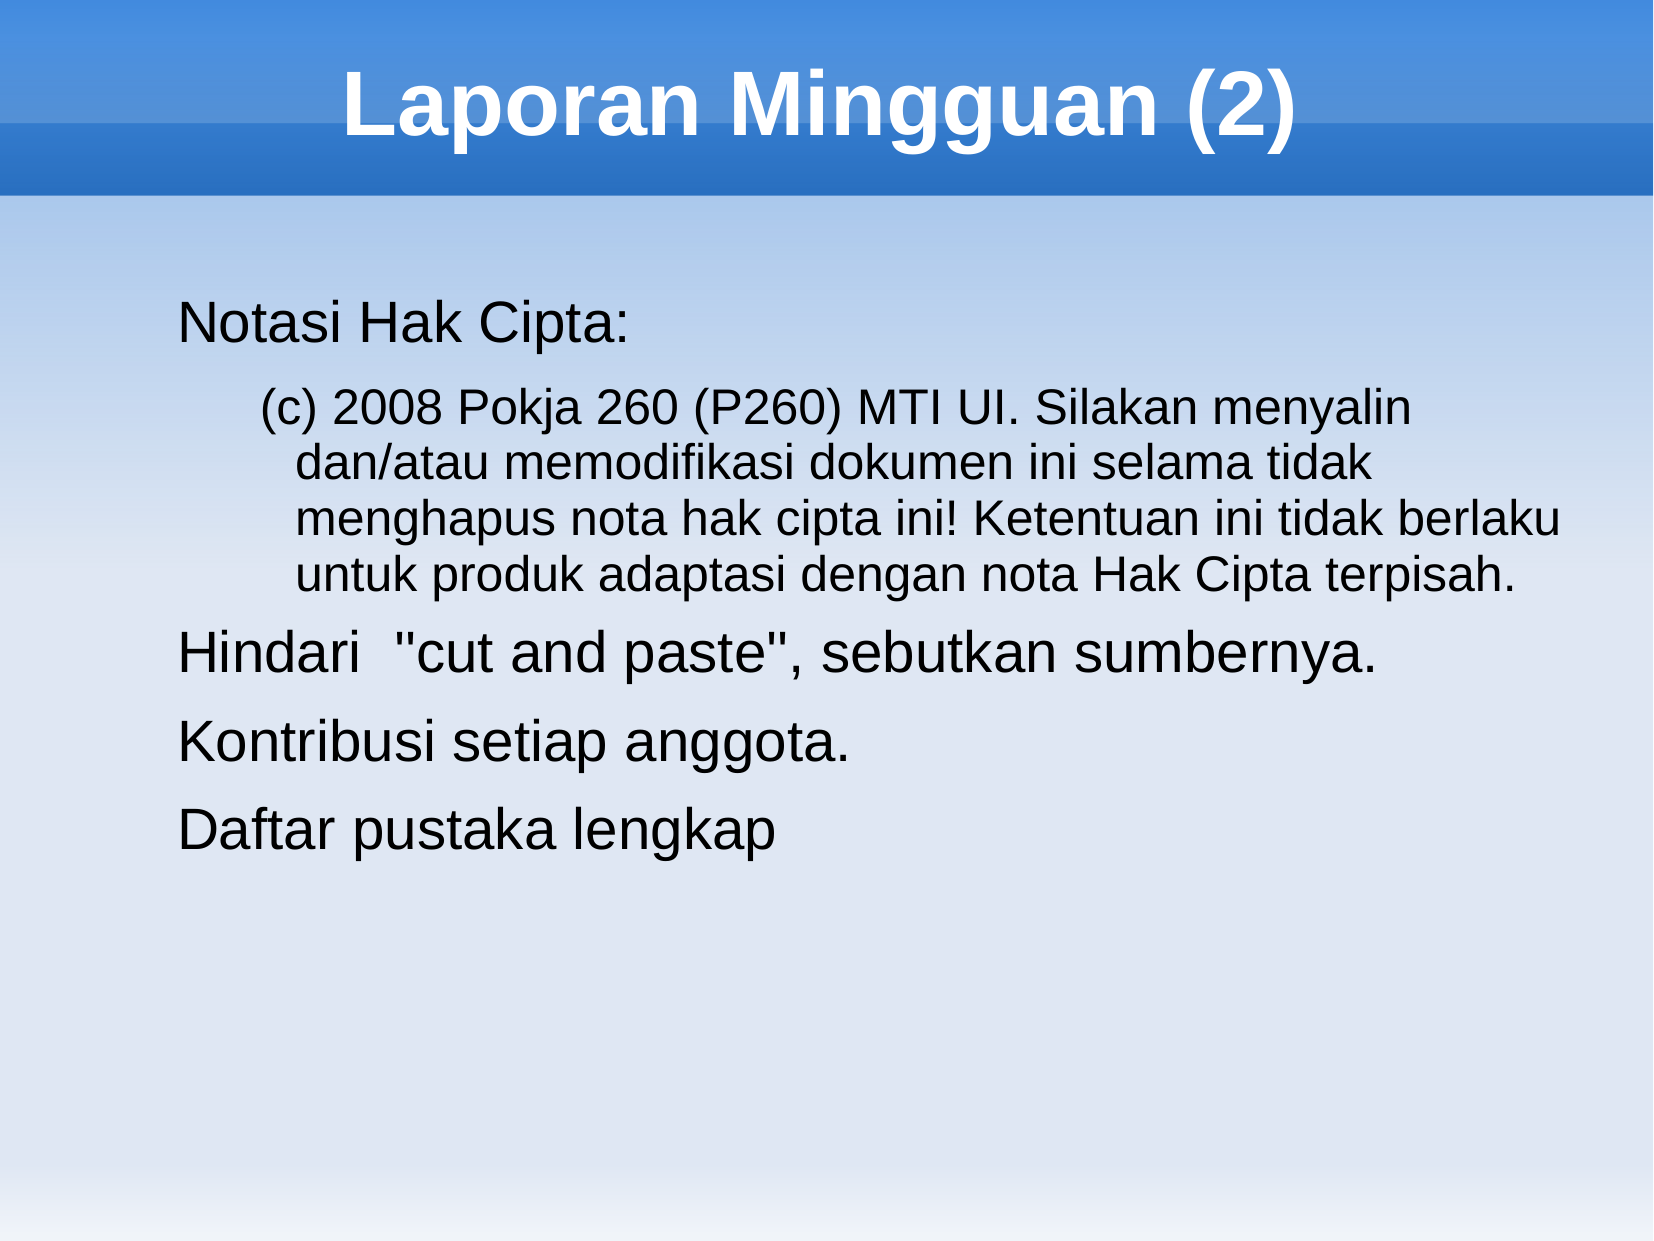

# Laporan Mingguan (2)
Notasi Hak Cipta:
(c) 2008 Pokja 260 (P260) MTI UI. Silakan menyalin dan/atau memodifikasi dokumen ini selama tidak menghapus nota hak cipta ini! Ketentuan ini tidak berlaku untuk produk adaptasi dengan nota Hak Cipta terpisah.
Hindari ''cut and paste'', sebutkan sumbernya.
Kontribusi setiap anggota.
Daftar pustaka lengkap